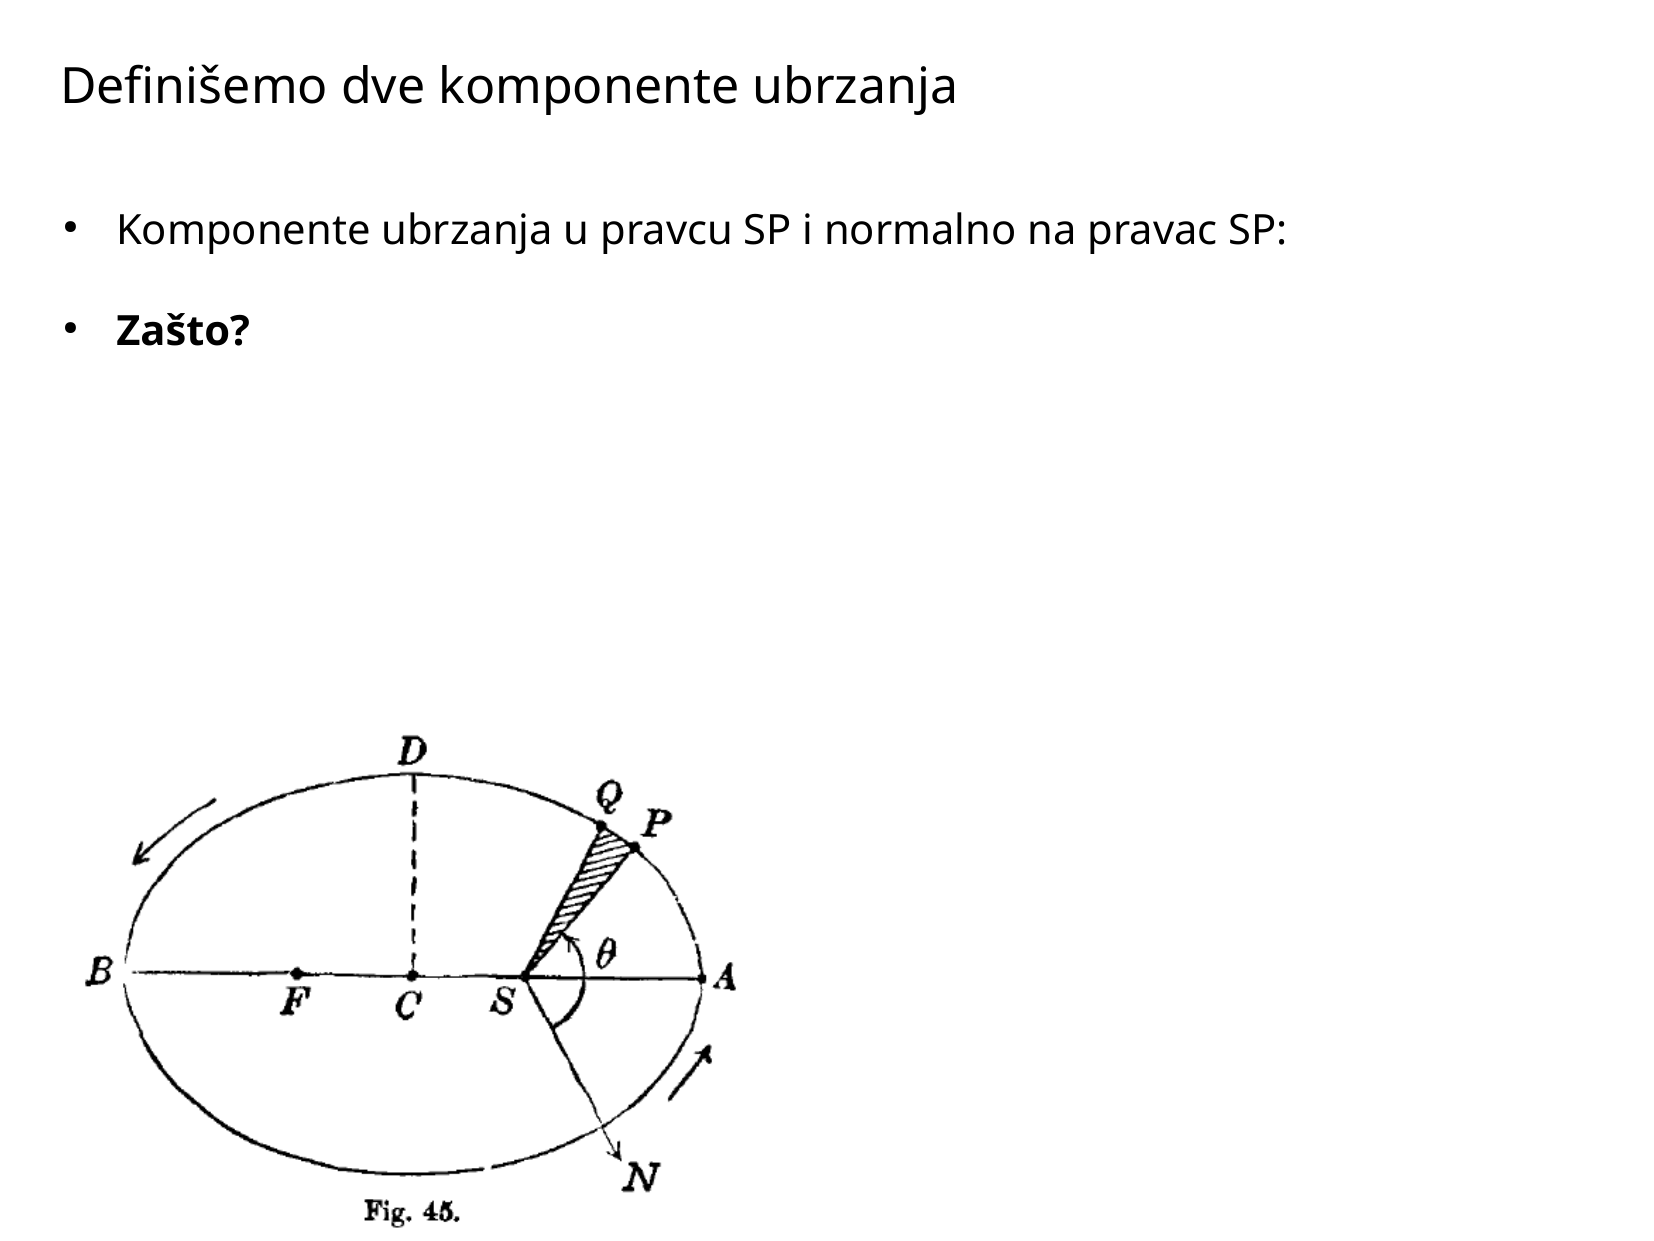

# Definišemo dve komponente ubrzanja
Komponente ubrzanja u pravcu SP i normalno na pravac SP:
Zašto?